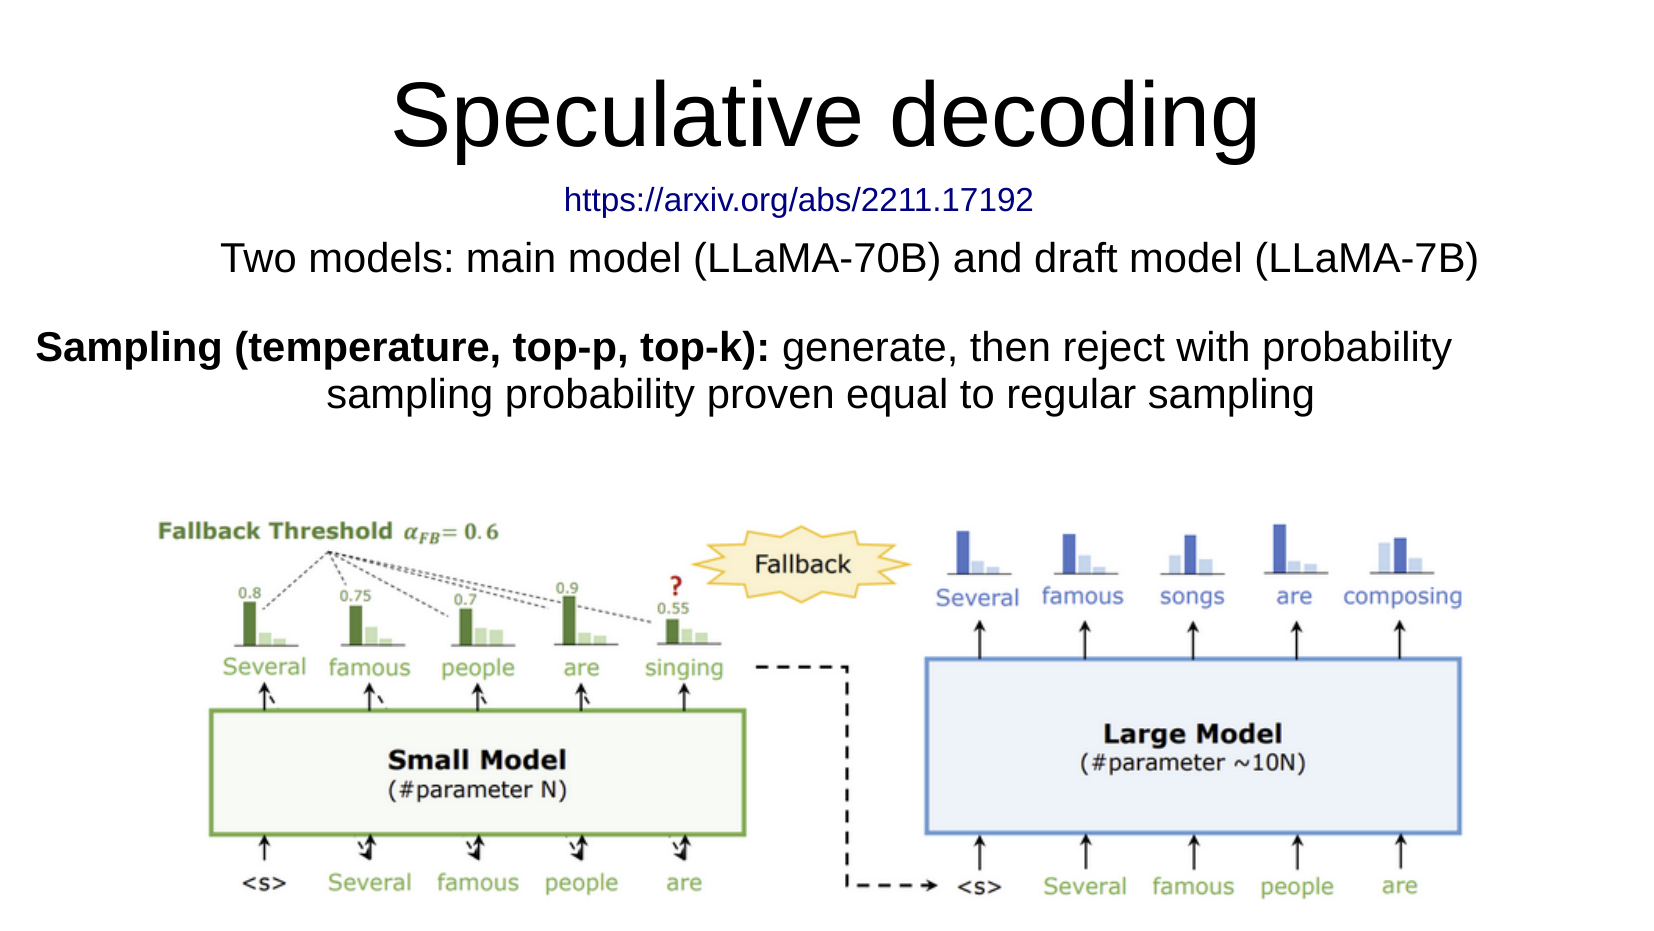

# Speculative decoding
https://arxiv.org/abs/2211.17192
Two models: main model (LLaMA-70B) and draft model (LLaMA-7B)
Sampling (temperature, top-p, top-k): generate, then reject with probability
sampling probability proven equal to regular sampling